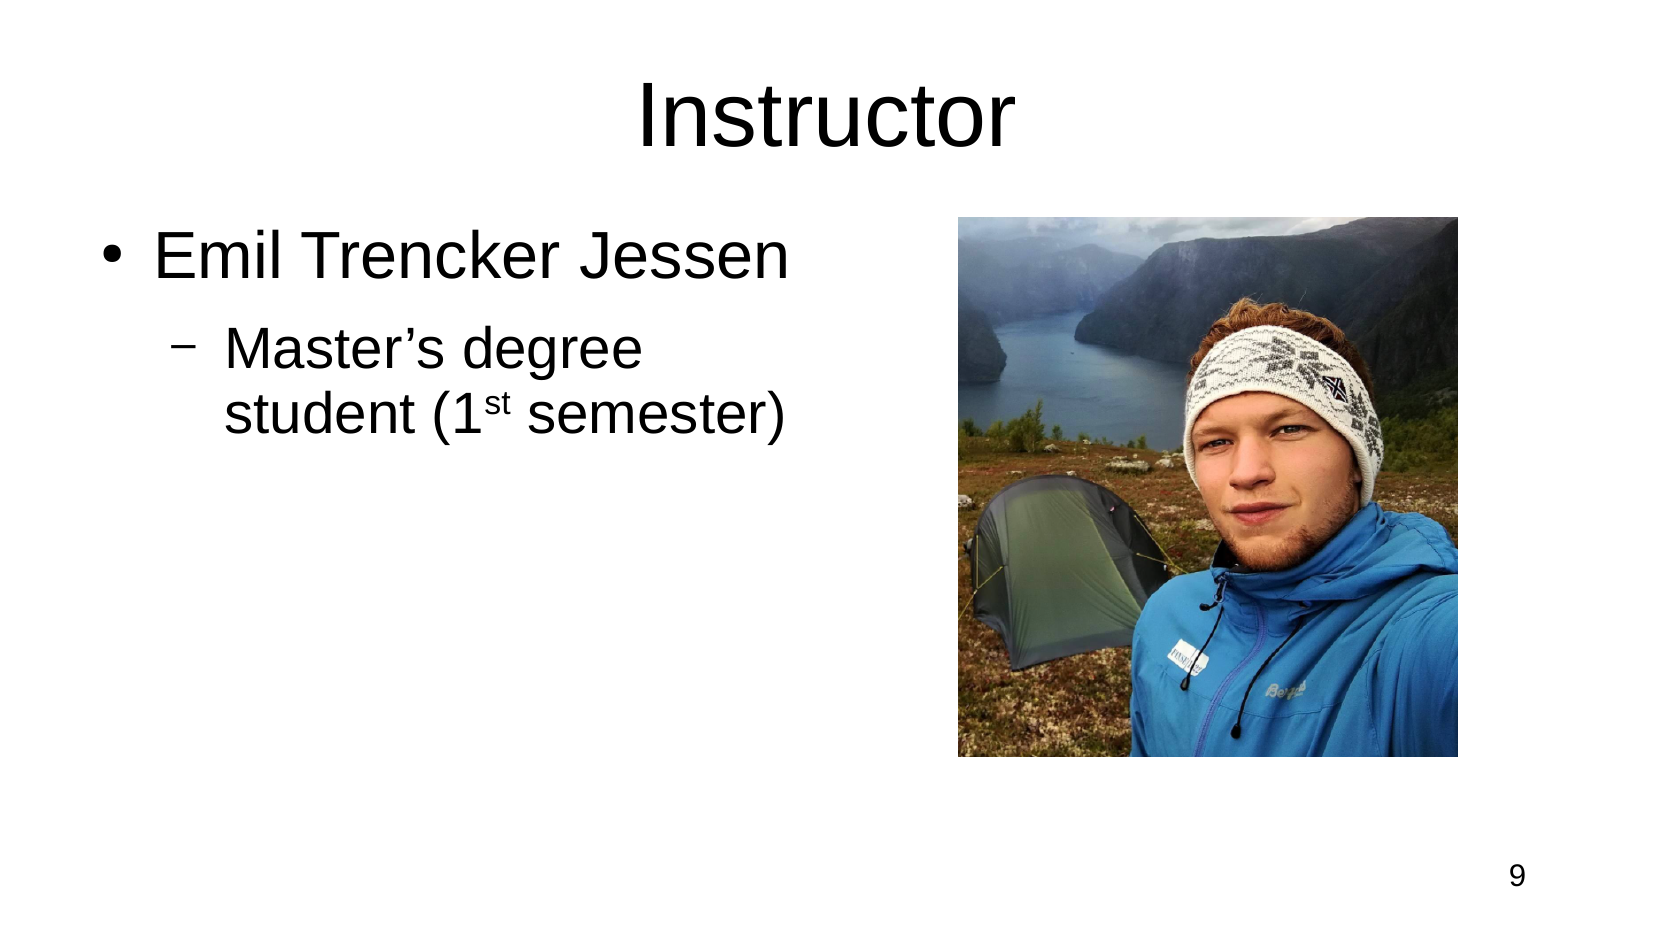

# Instructor
Emil Trencker Jessen
Master’s degree student (1st semester)